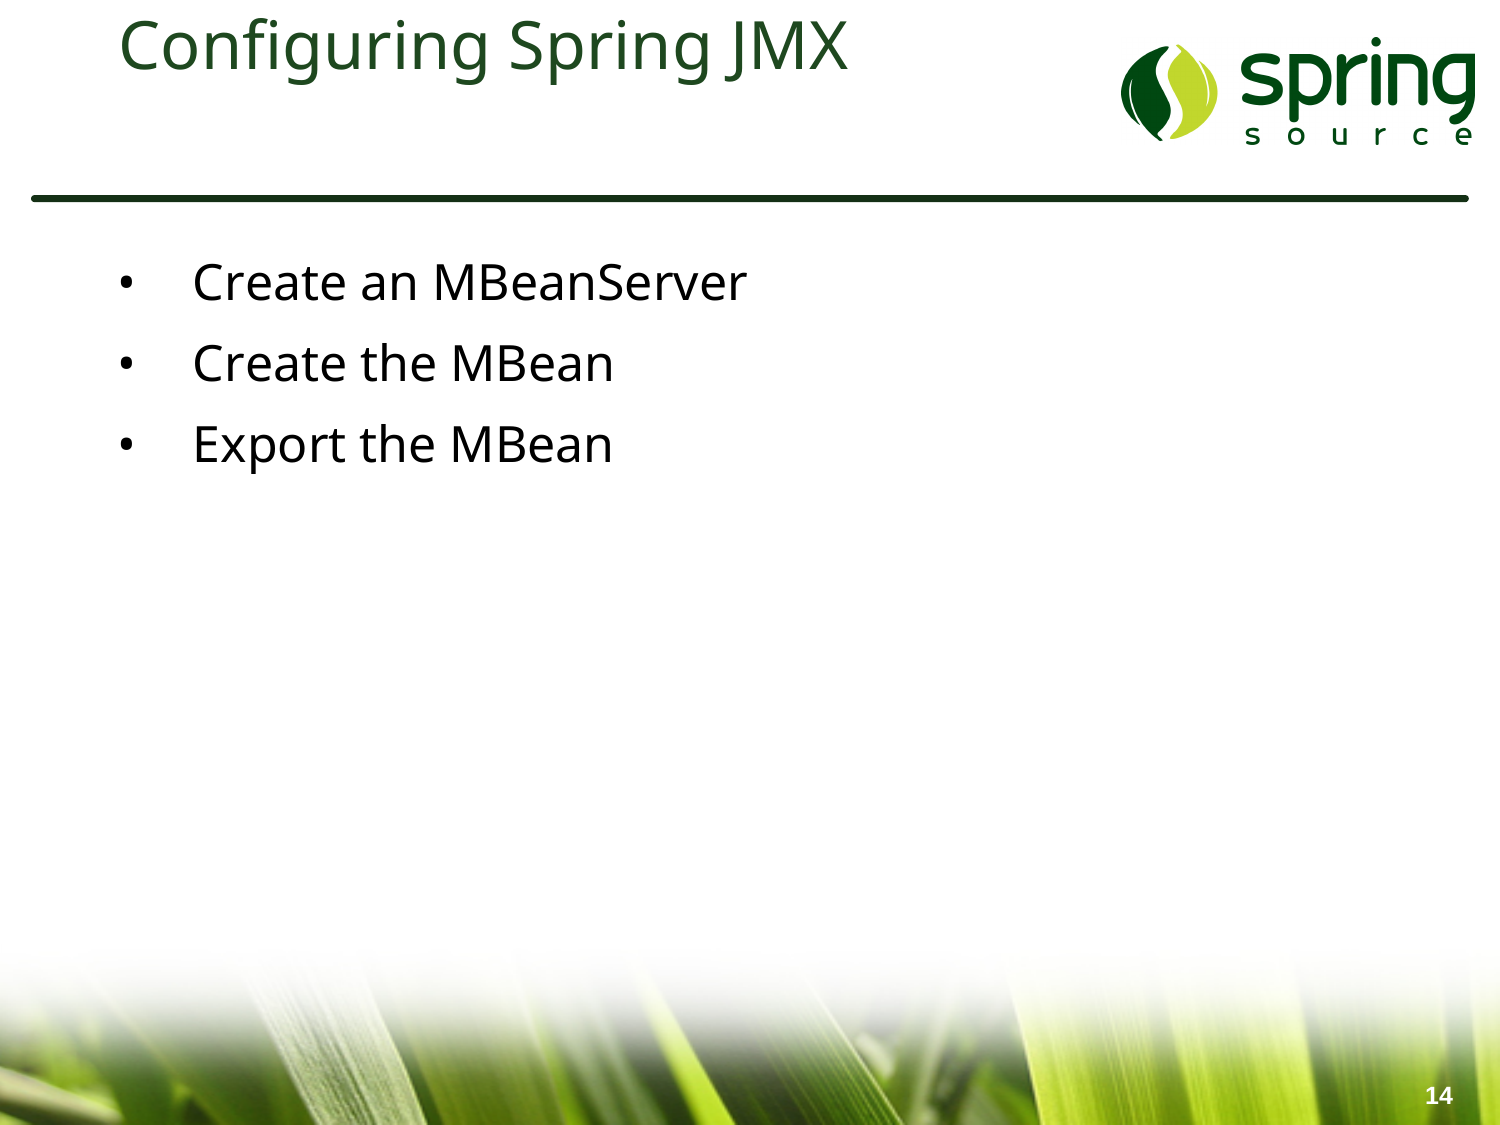

# Configuring Spring JMX
Create an MBeanServer
Create the MBean
Export the MBean